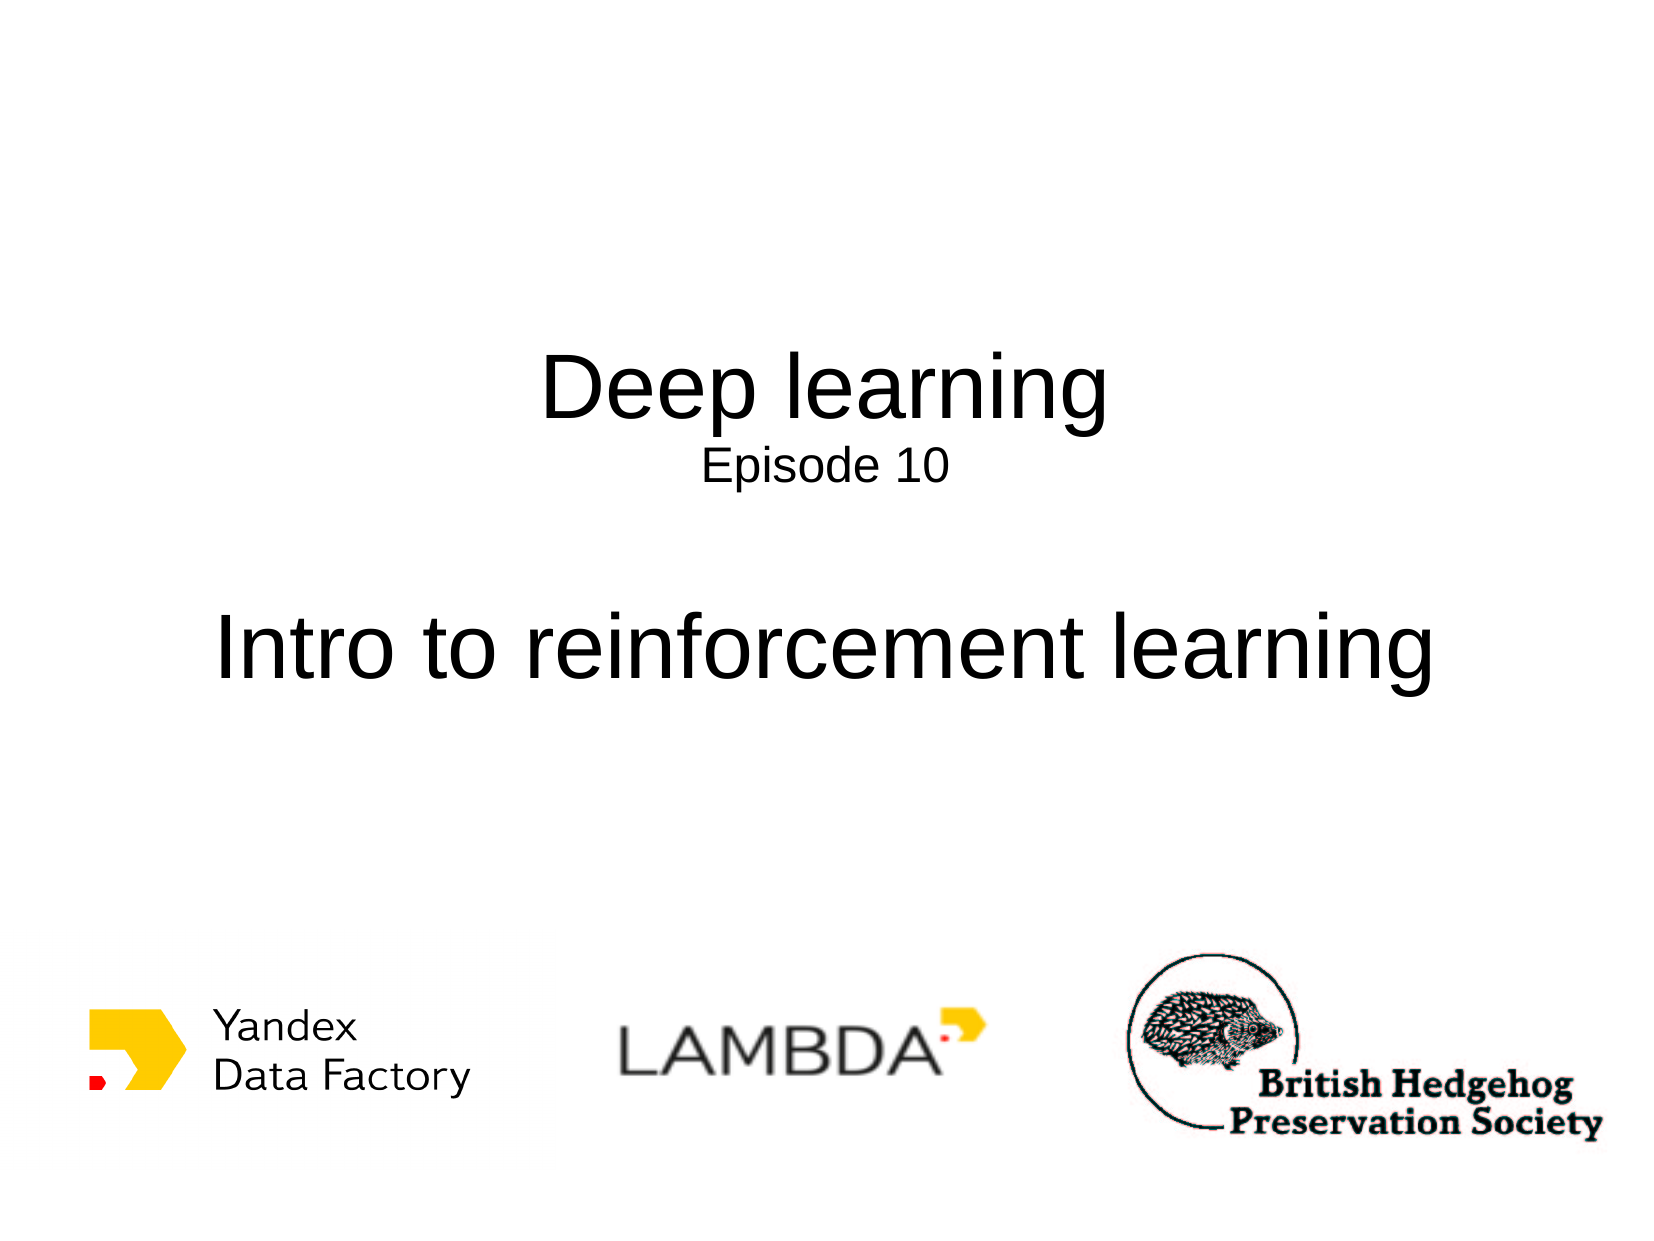

Deep learning
Episode 10
Intro to reinforcement learning
1